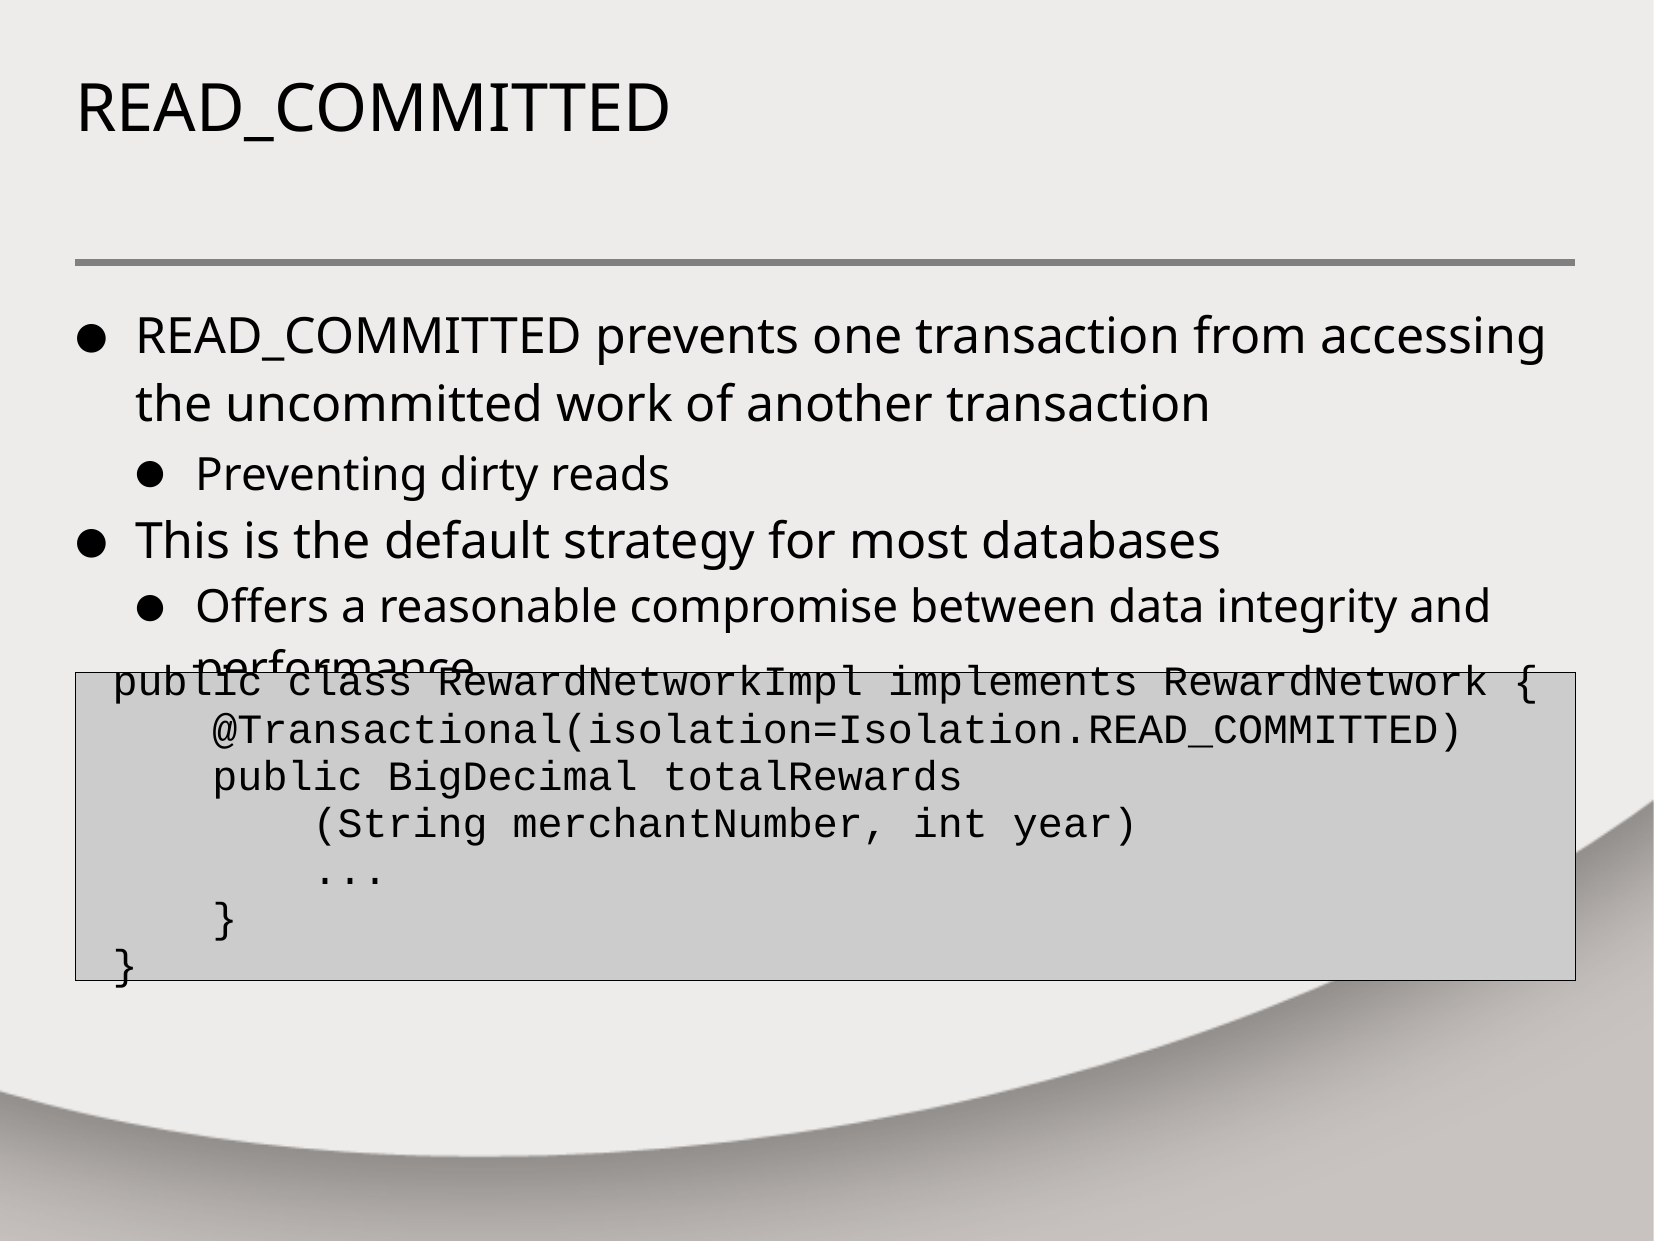

# READ_COMMITTED
READ_COMMITTED prevents one transaction from accessing the uncommitted work of another transaction
Preventing dirty reads
This is the default strategy for most databases
Offers a reasonable compromise between data integrity and performance
public class RewardNetworkImpl implements RewardNetwork {
 @Transactional(isolation=Isolation.READ_COMMITTED)
 public BigDecimal totalRewards
 (String merchantNumber, int year)
 ...
 }
}